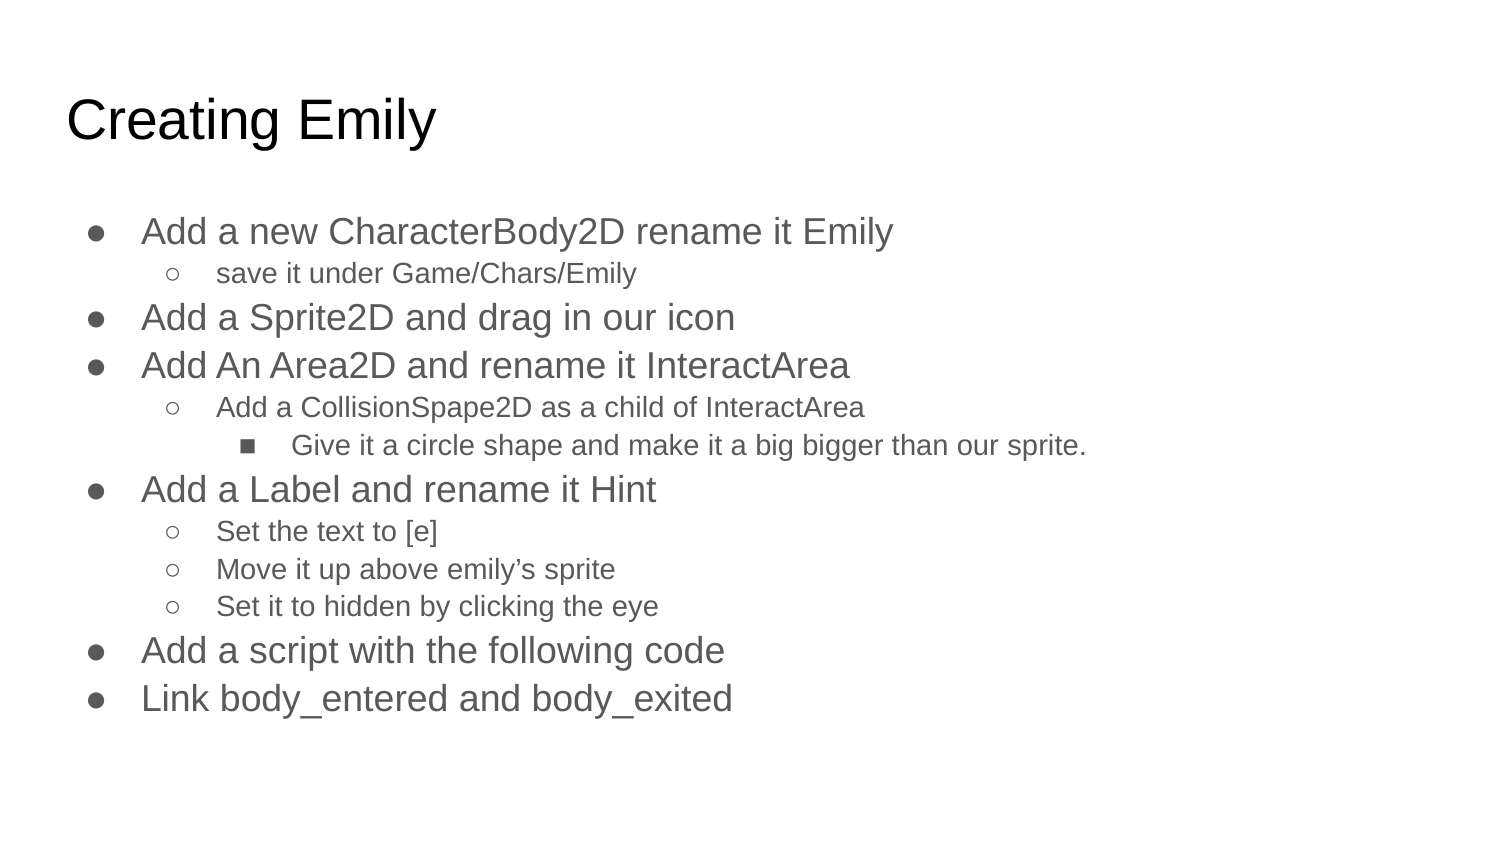

# Creating Emily
Add a new CharacterBody2D rename it Emily
save it under Game/Chars/Emily
Add a Sprite2D and drag in our icon
Add An Area2D and rename it InteractArea
Add a CollisionSpape2D as a child of InteractArea
Give it a circle shape and make it a big bigger than our sprite.
Add a Label and rename it Hint
Set the text to [e]
Move it up above emily’s sprite
Set it to hidden by clicking the eye
Add a script with the following code
Link body_entered and body_exited